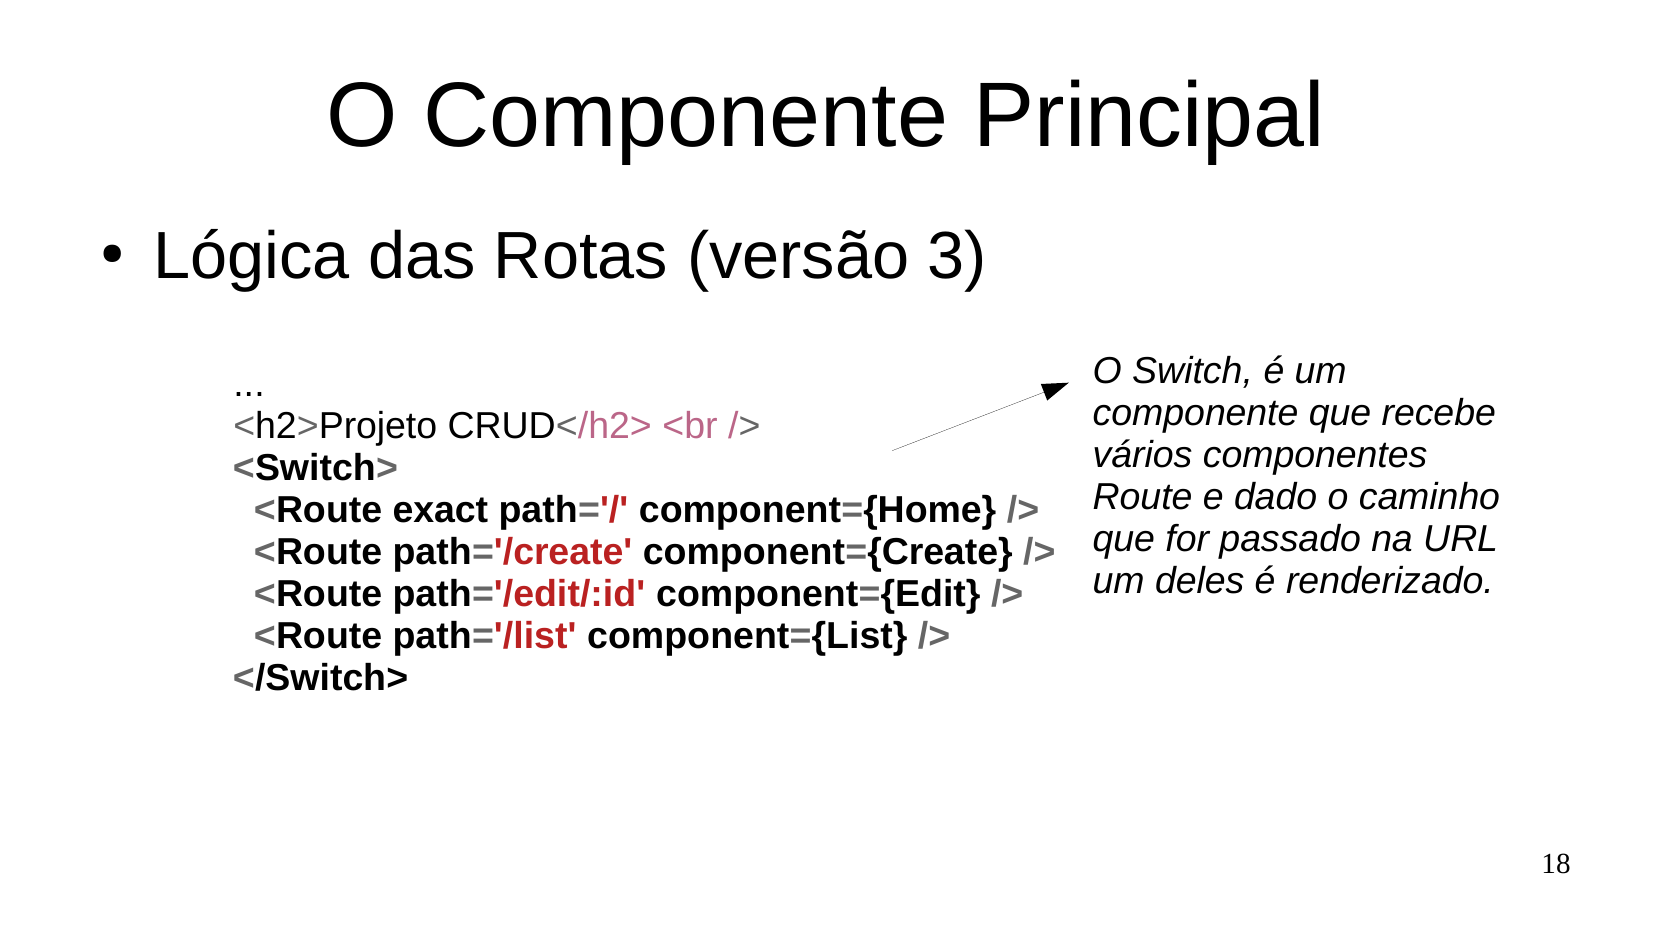

# O Componente Principal
Lógica das Rotas (versão 3)
O Switch, é um componente que recebe vários componentes Route e dado o caminho que for passado na URL um deles é renderizado.
	 ...
	 <h2>Projeto CRUD</h2> <br />
 <Switch>
 <Route exact path='/' component={Home} />
 <Route path='/create' component={Create} />
 <Route path='/edit/:id' component={Edit} />
 <Route path='/list' component={List} />
 </Switch>
18